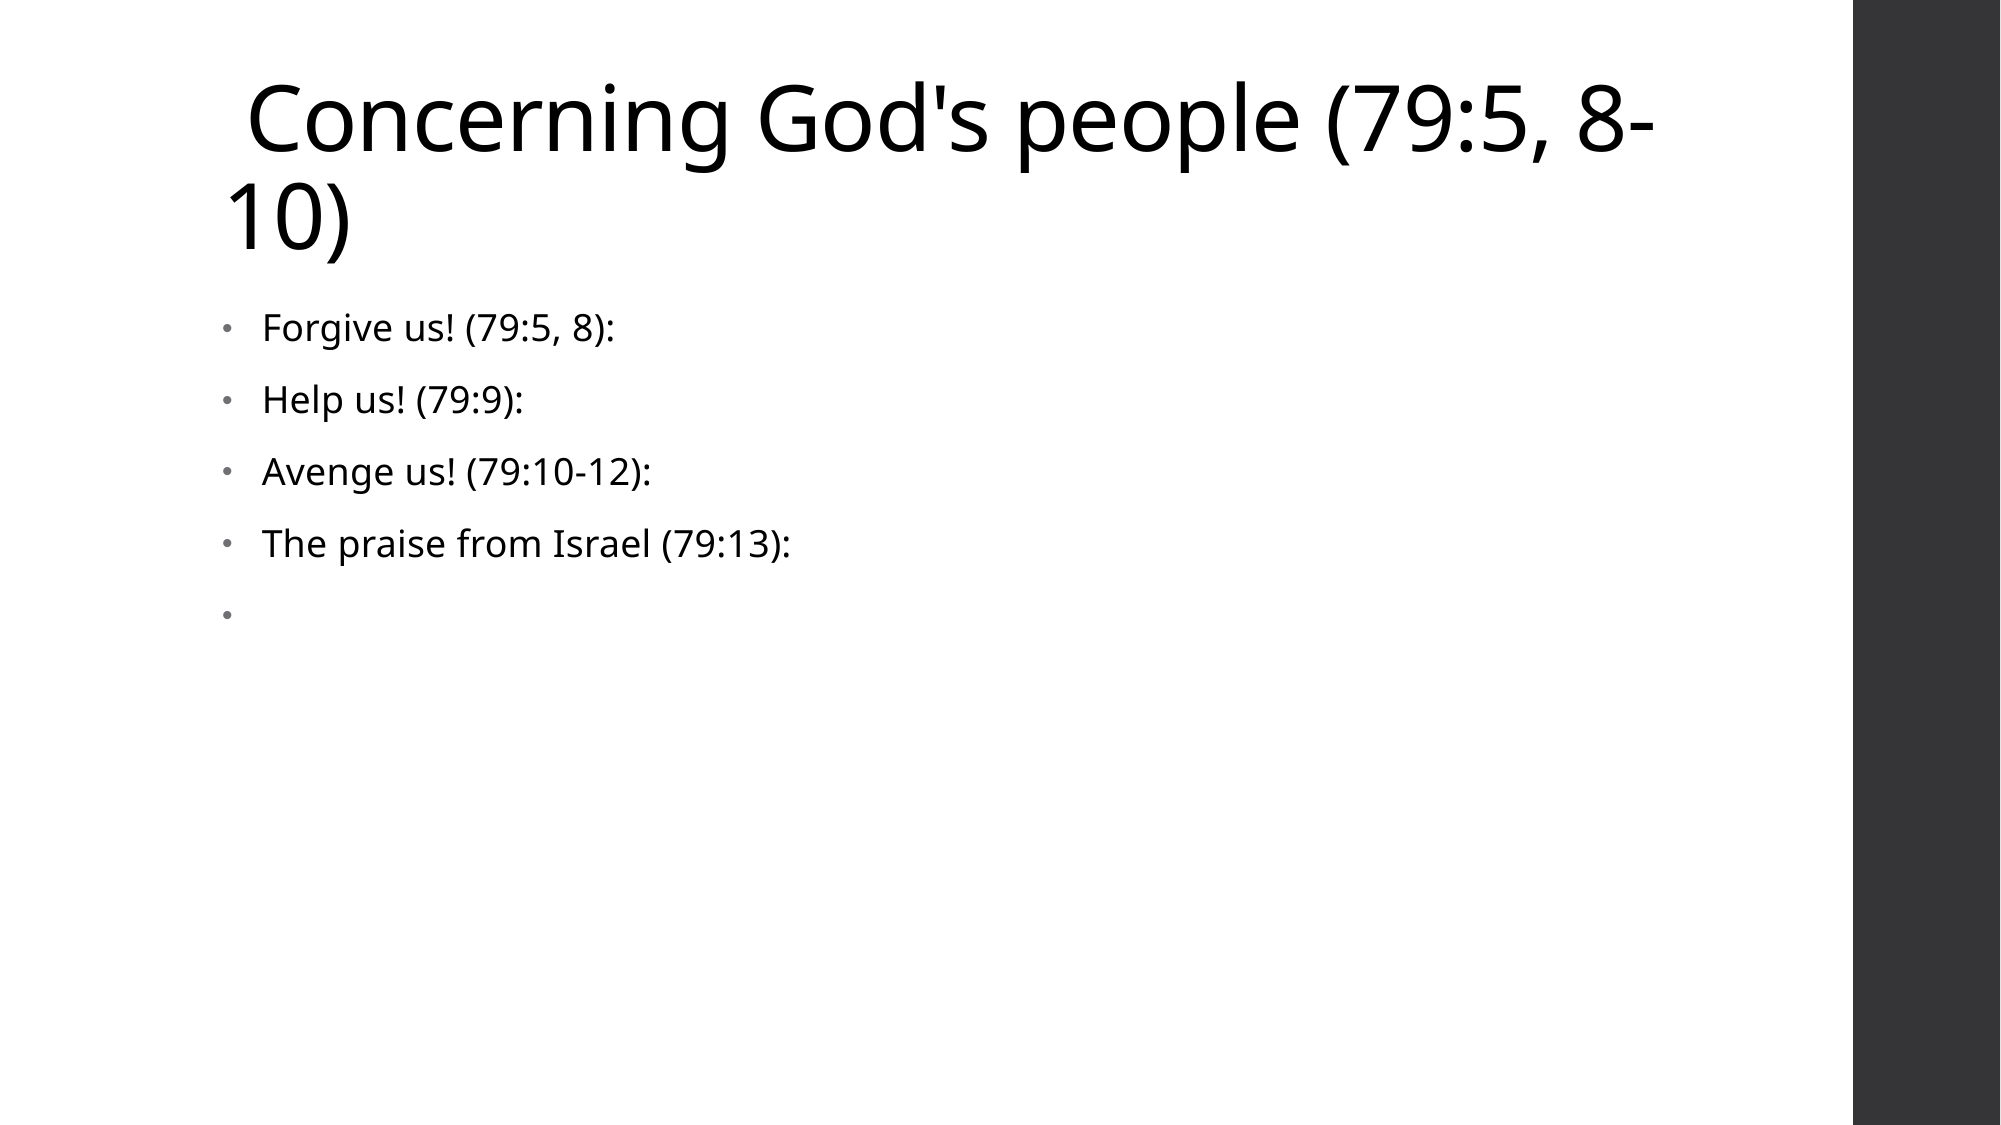

# Concerning God's people (79:5, 8-10)
 Forgive us! (79:5, 8):
 Help us! (79:9):
 Avenge us! (79:10-12):
 The praise from Israel (79:13):